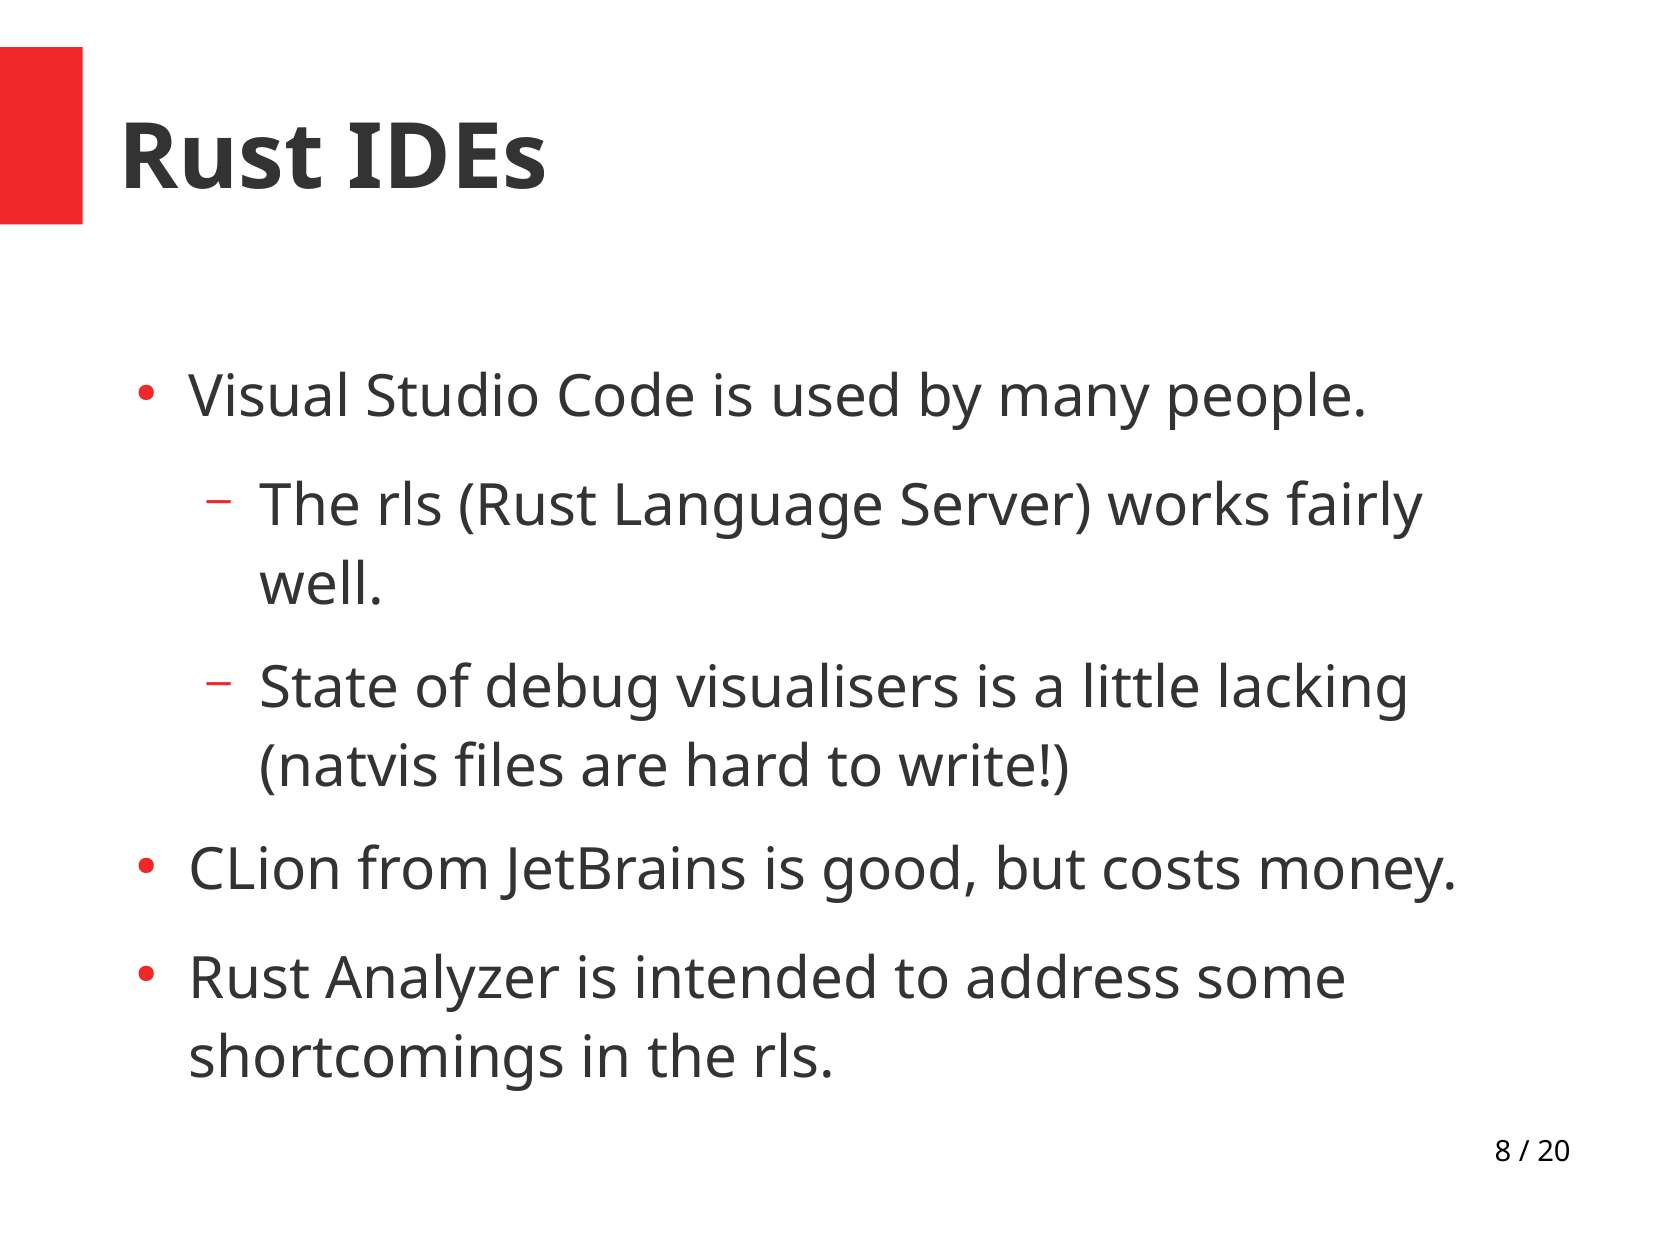

# Rust IDEs
Visual Studio Code is used by many people.
The rls (Rust Language Server) works fairly well.
State of debug visualisers is a little lacking (natvis files are hard to write!)
CLion from JetBrains is good, but costs money.
Rust Analyzer is intended to address some shortcomings in the rls.
8